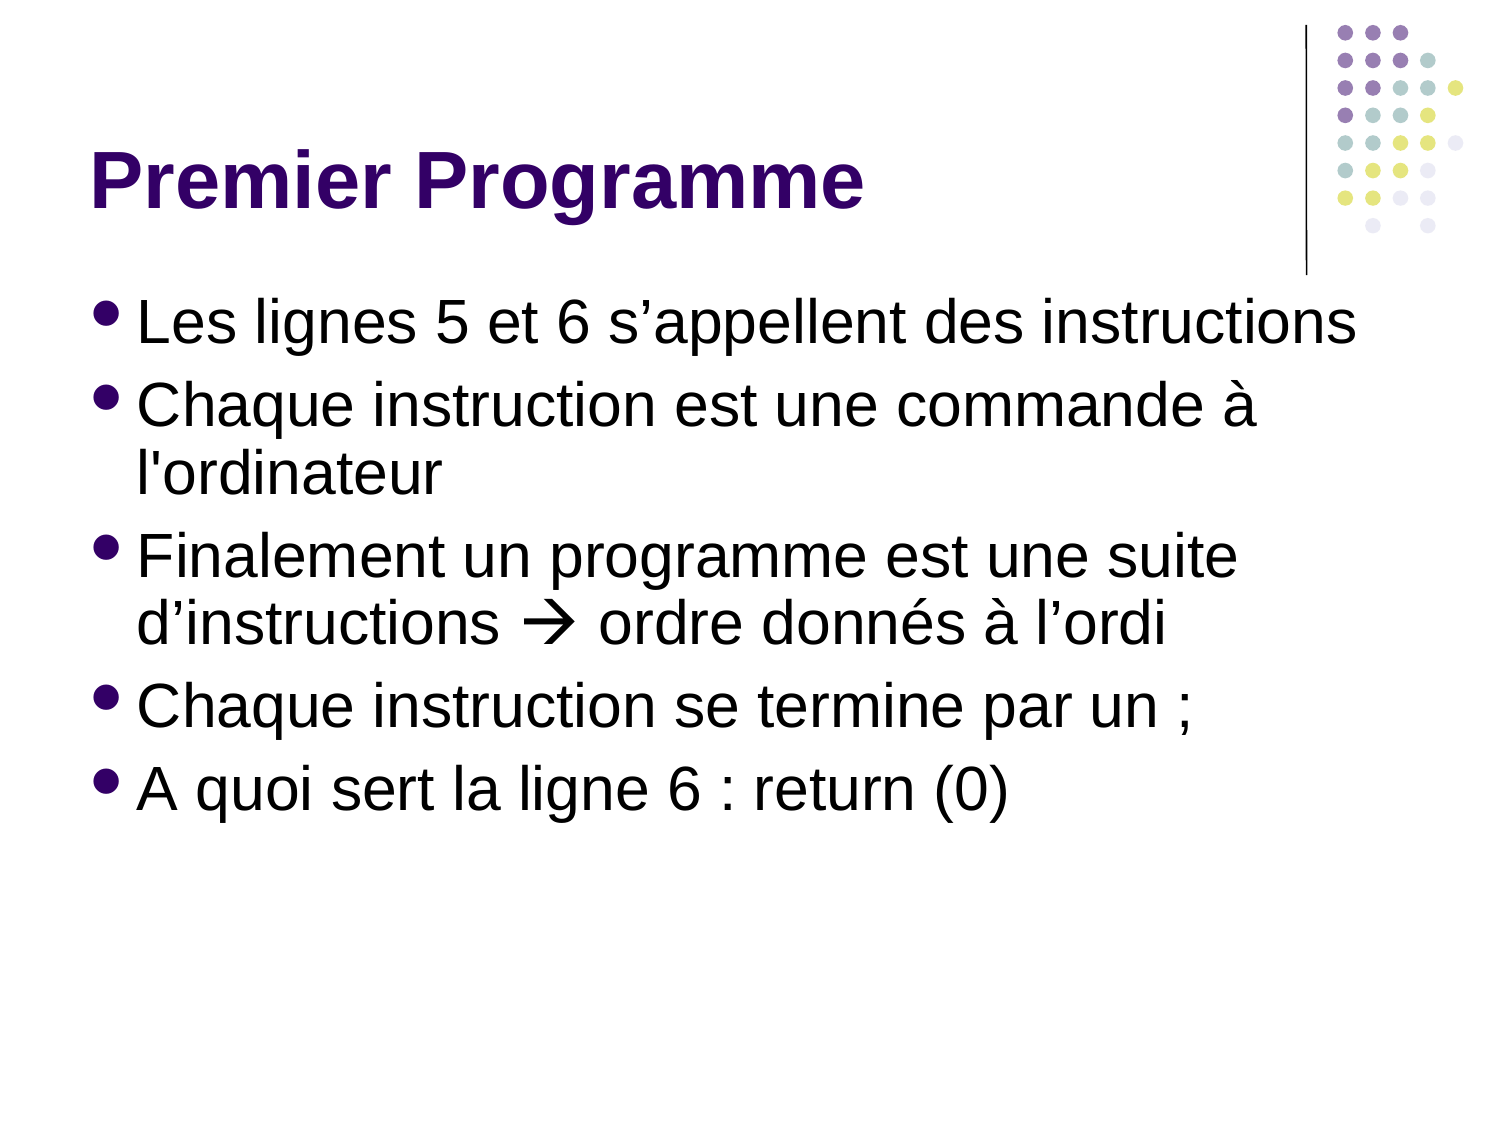

# Premier Programme
Les lignes 5 et 6 s’appellent des instructions
Chaque instruction est une commande à l'ordinateur
Finalement un programme est une suite d’instructions  ordre donnés à l’ordi
Chaque instruction se termine par un ;
A quoi sert la ligne 6 : return (0)